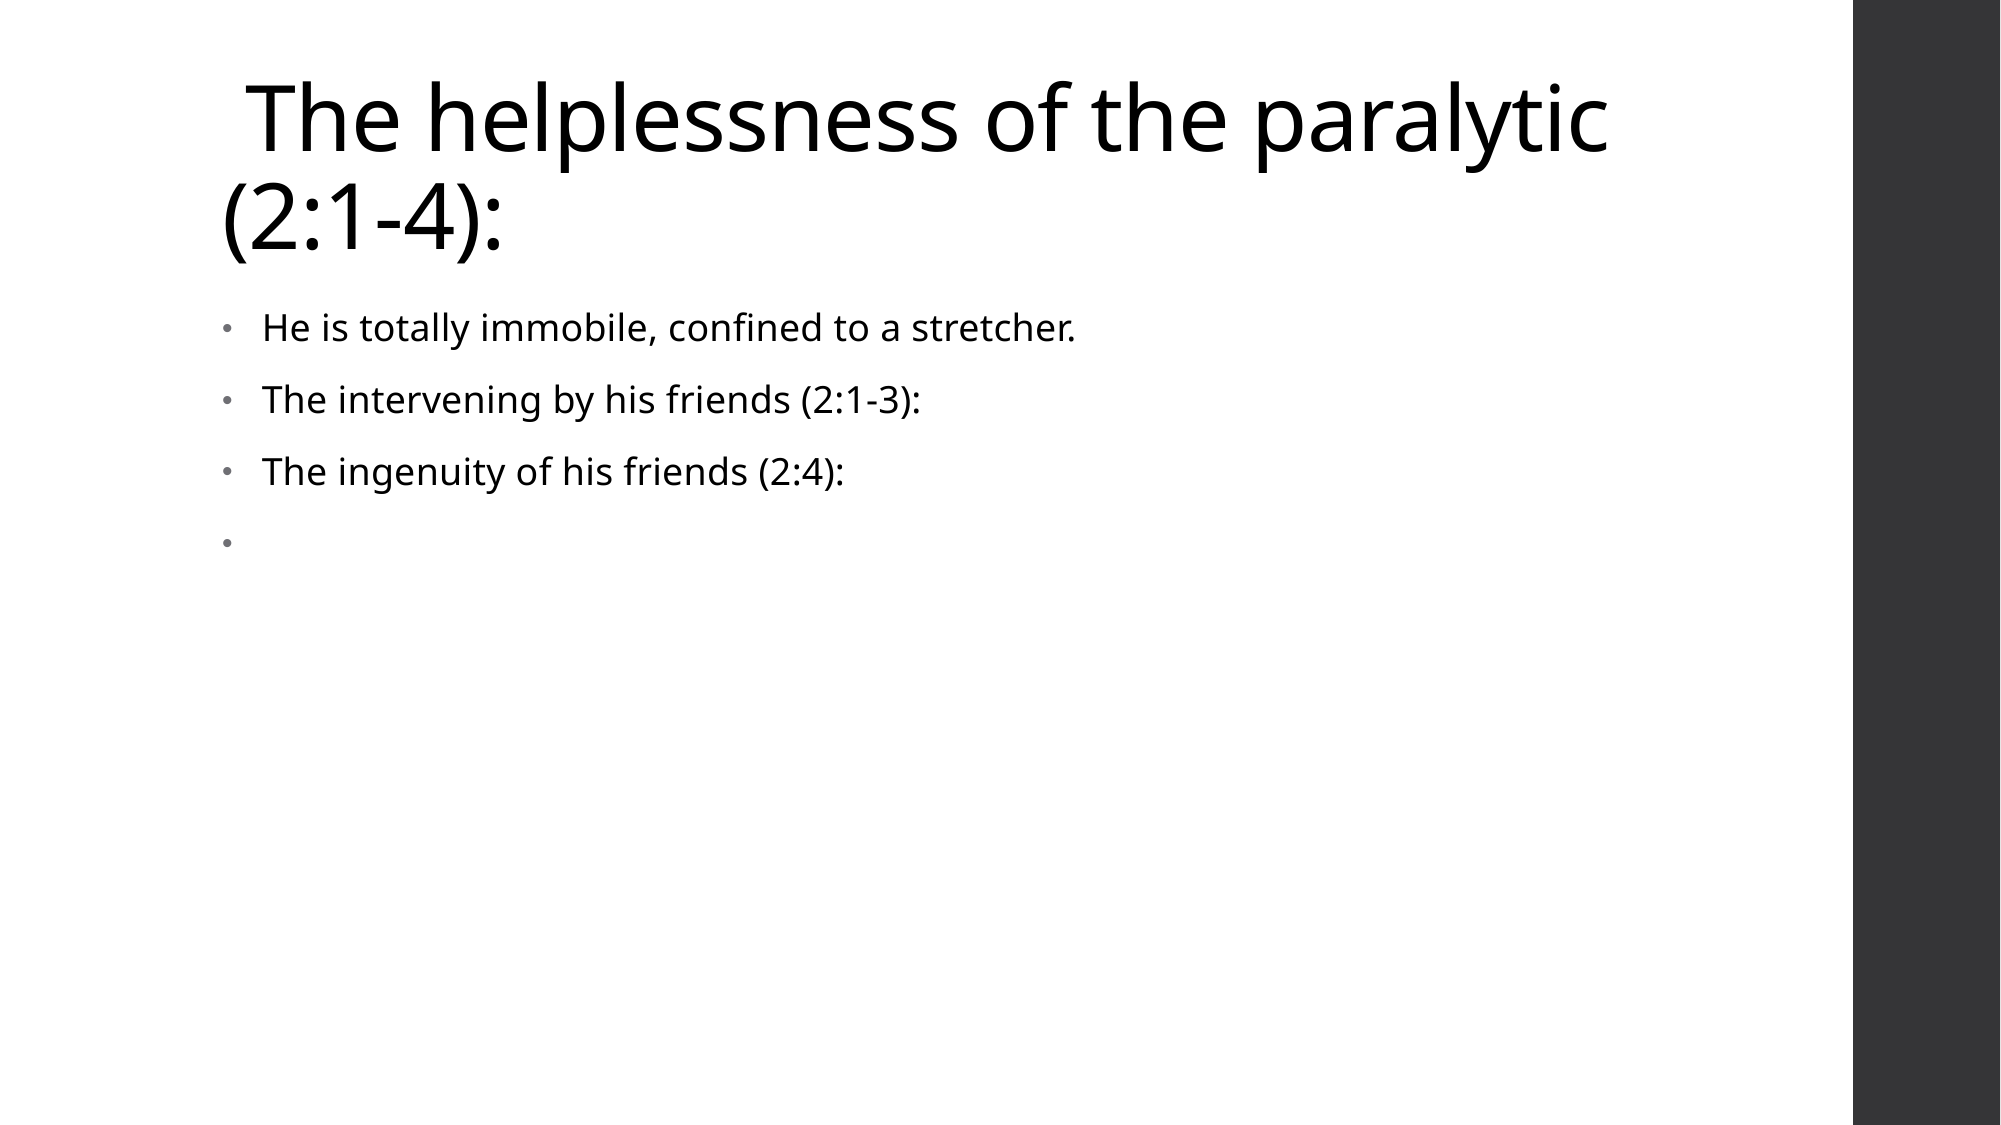

# The helplessness of the paralytic (2:1-4):
 He is totally immobile, confined to a stretcher.
 The intervening by his friends (2:1-3):
 The ingenuity of his friends (2:4):